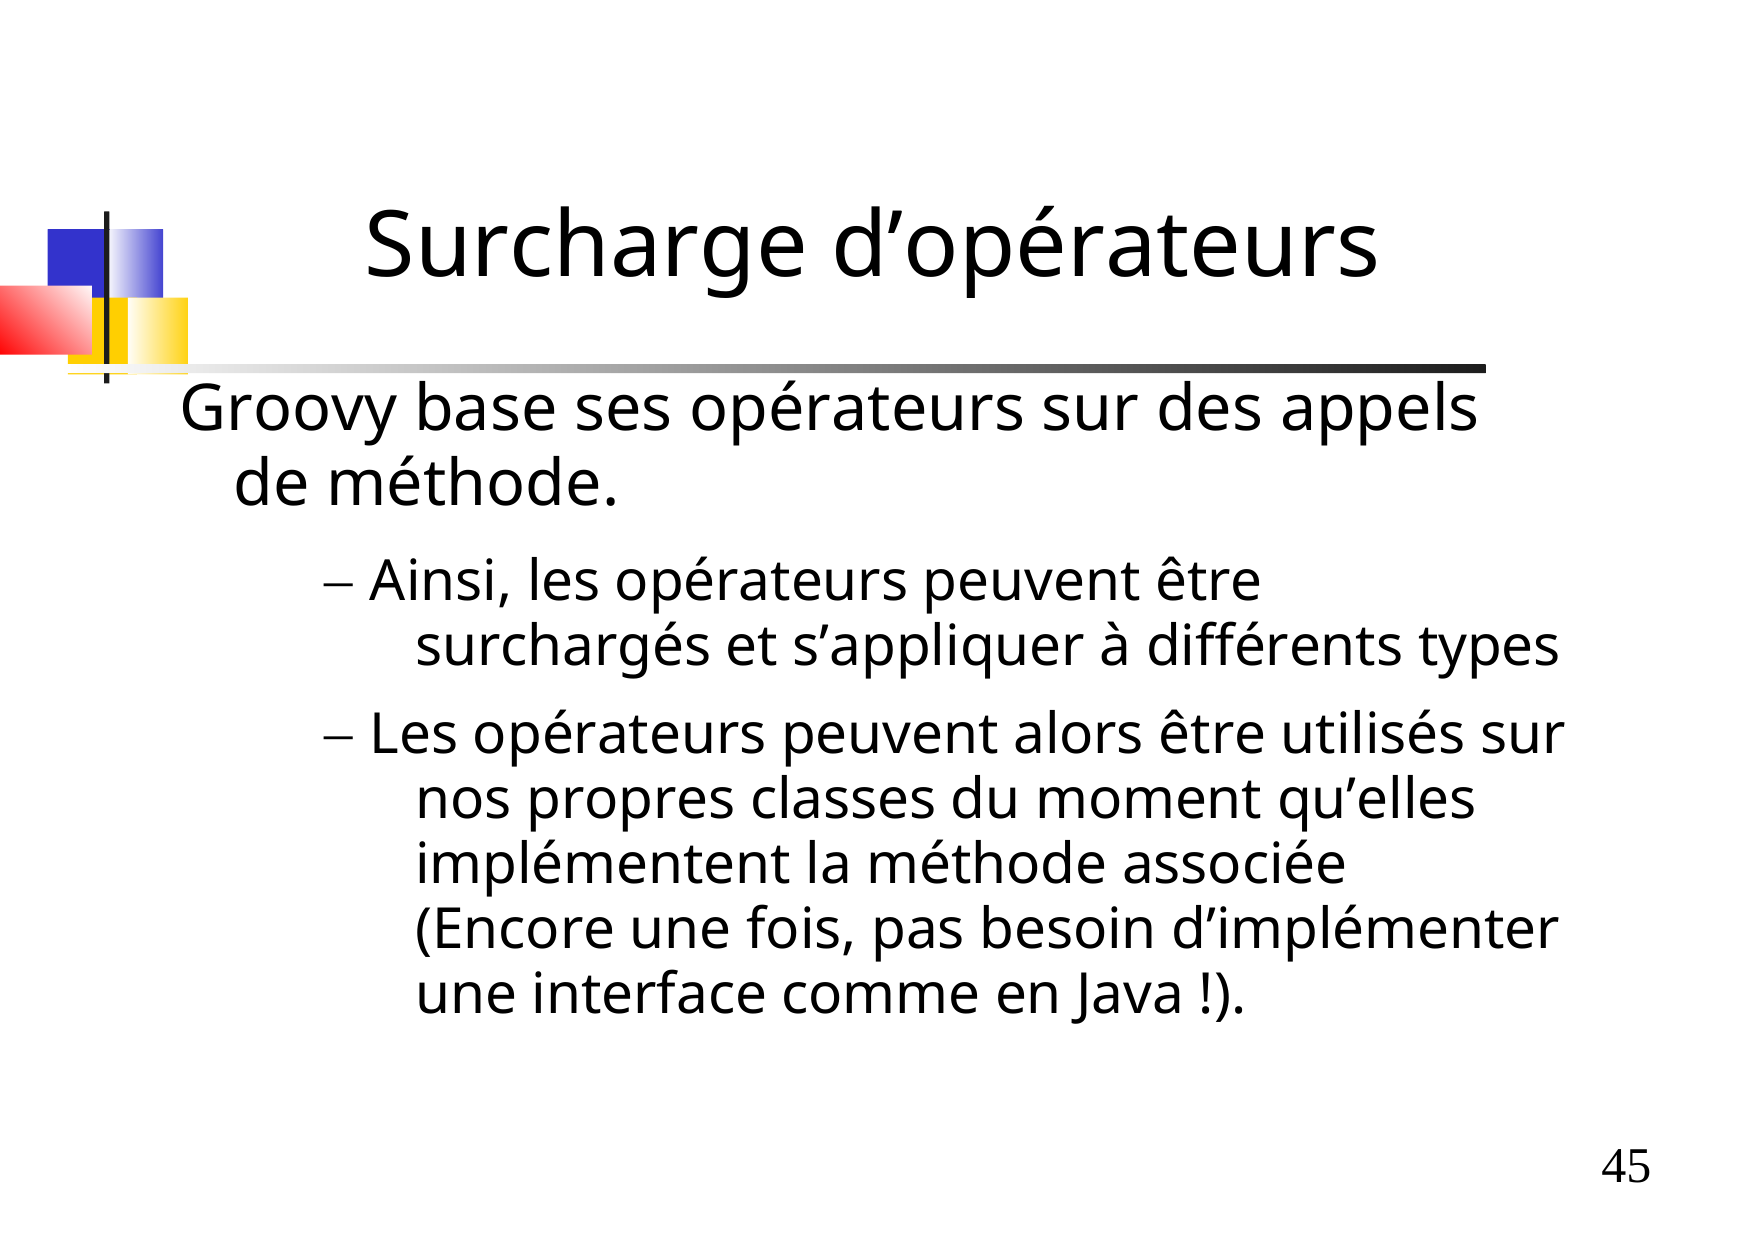

# Surcharge d’opérateurs
Groovy base ses opérateurs sur des appels de méthode.
Ainsi, les opérateurs peuvent être surchargés et s’appliquer à différents types
Les opérateurs peuvent alors être utilisés sur nos propres classes du moment qu’elles implémentent la méthode associée
(Encore une fois, pas besoin d’implémenter une interface comme en Java !).